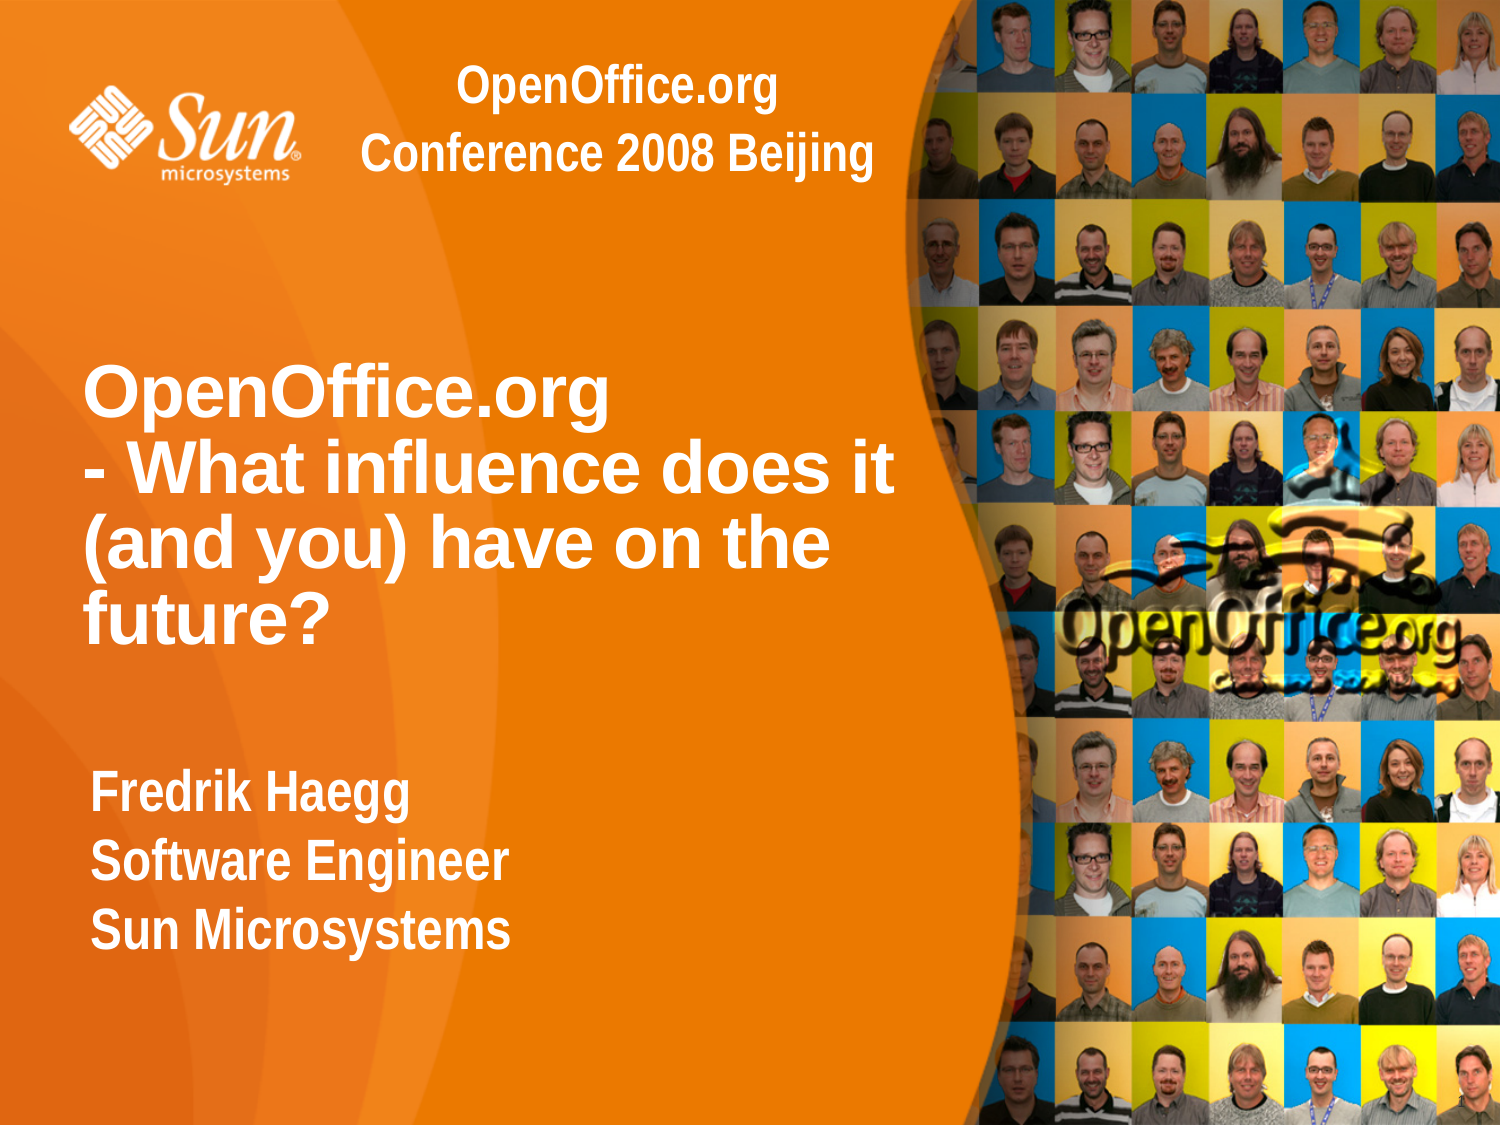

OpenOffice.org
Conference 2008 Beijing
# OpenOffice.org - What influence does it (and you) have on the future?
Fredrik Haegg
Software Engineer
Sun Microsystems